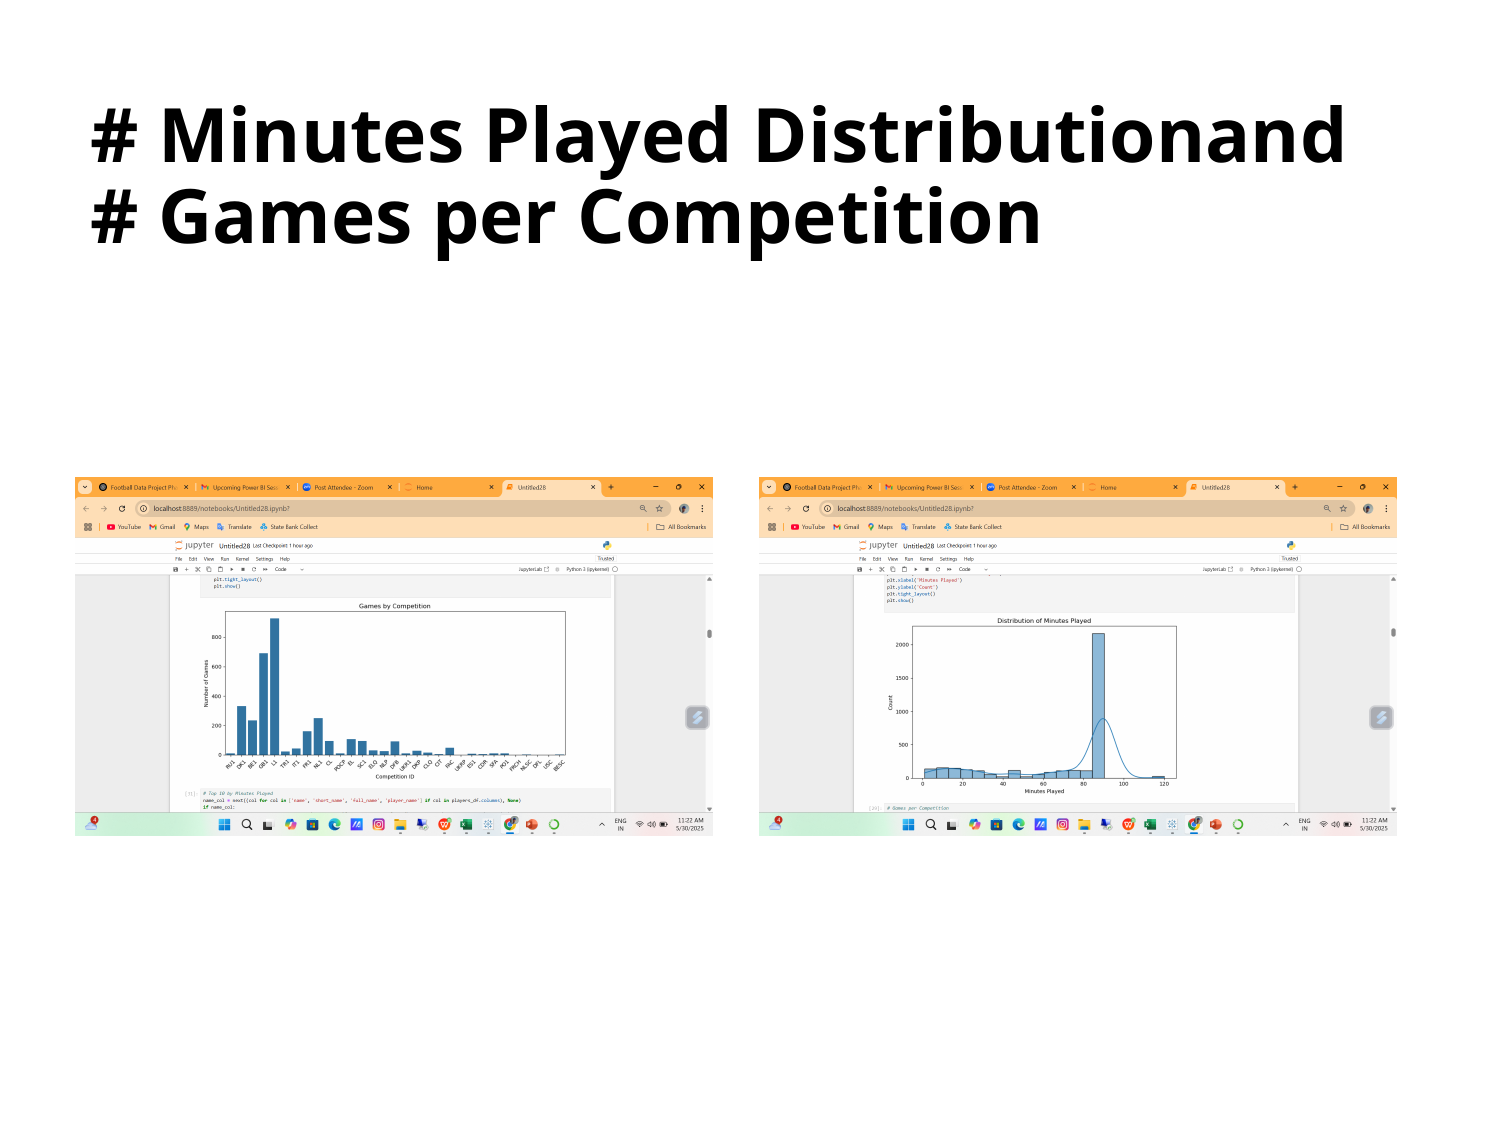

# # Minutes Played Distributionand # Games per Competition